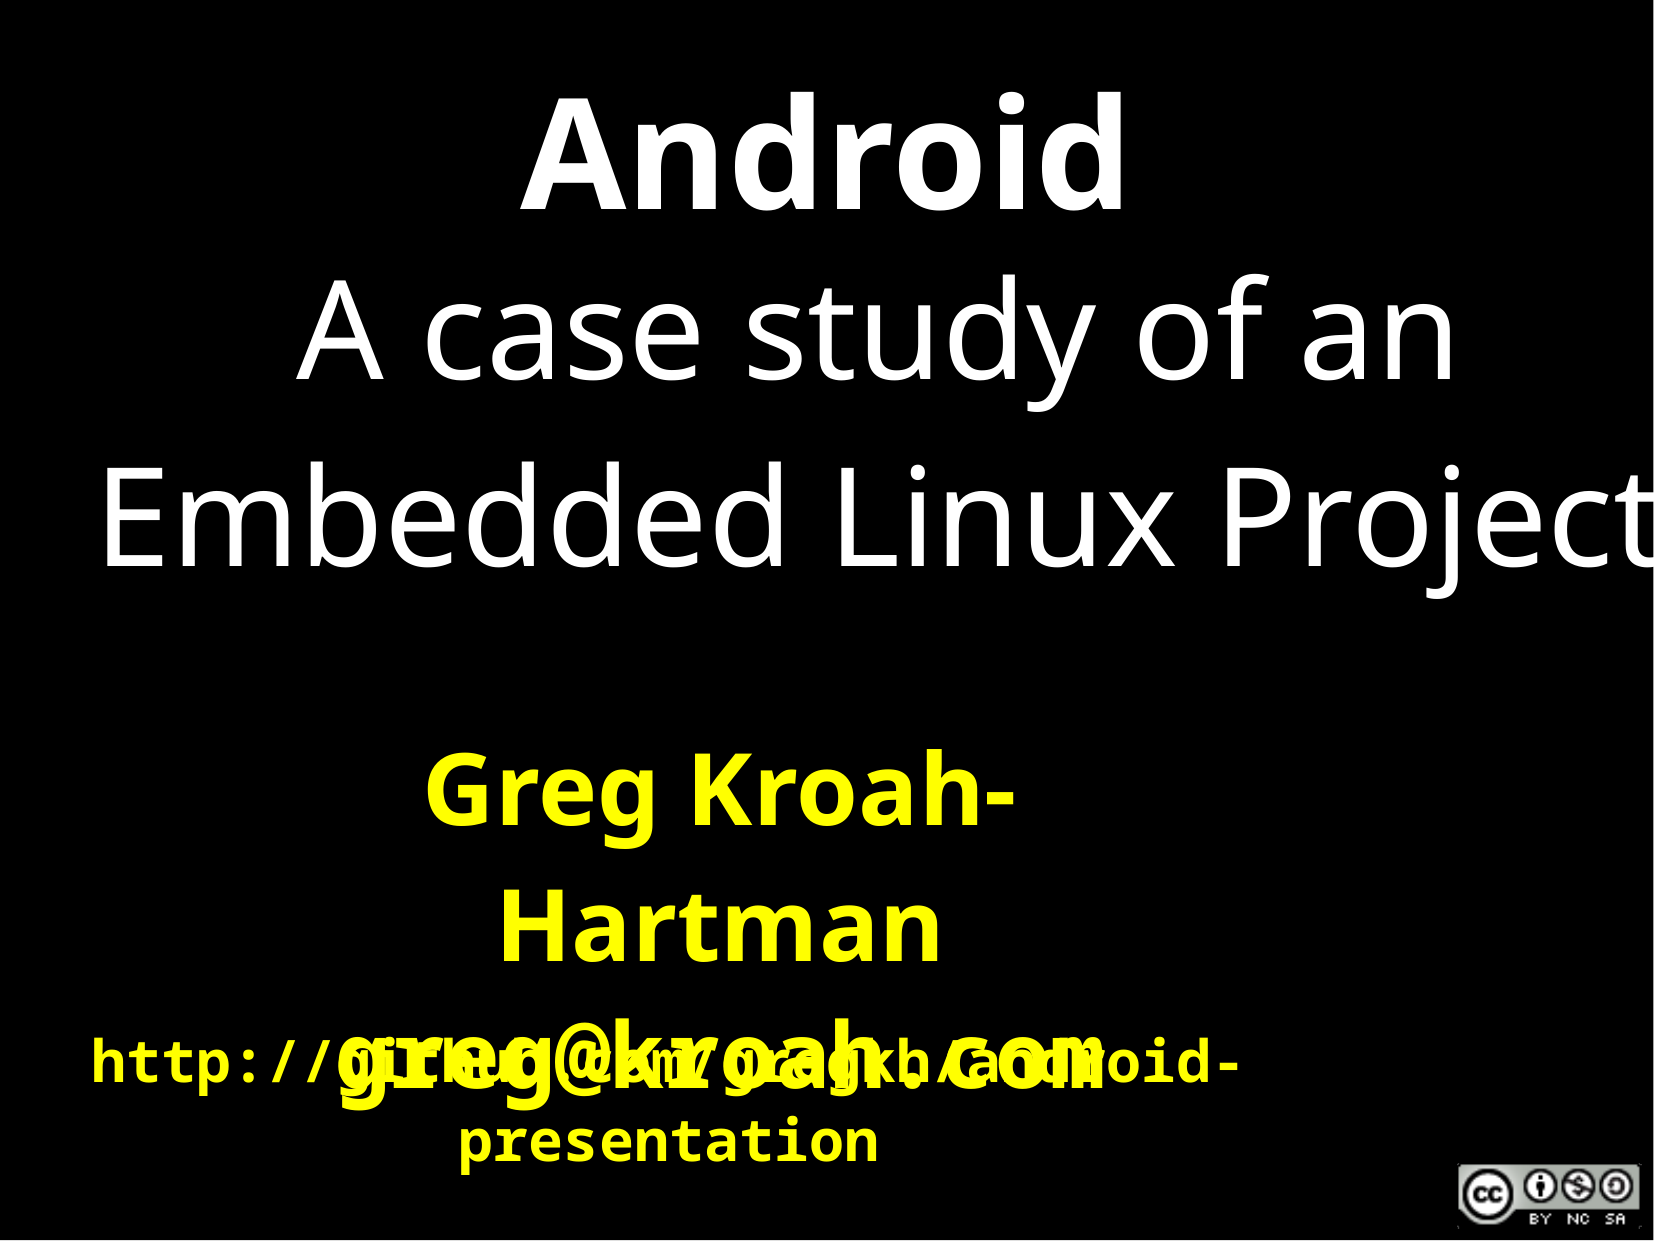

Android
A case study of an
Embedded Linux Project
Greg Kroah-Hartman
greg@kroah.com
http://github.com/gregkh/android-presentation